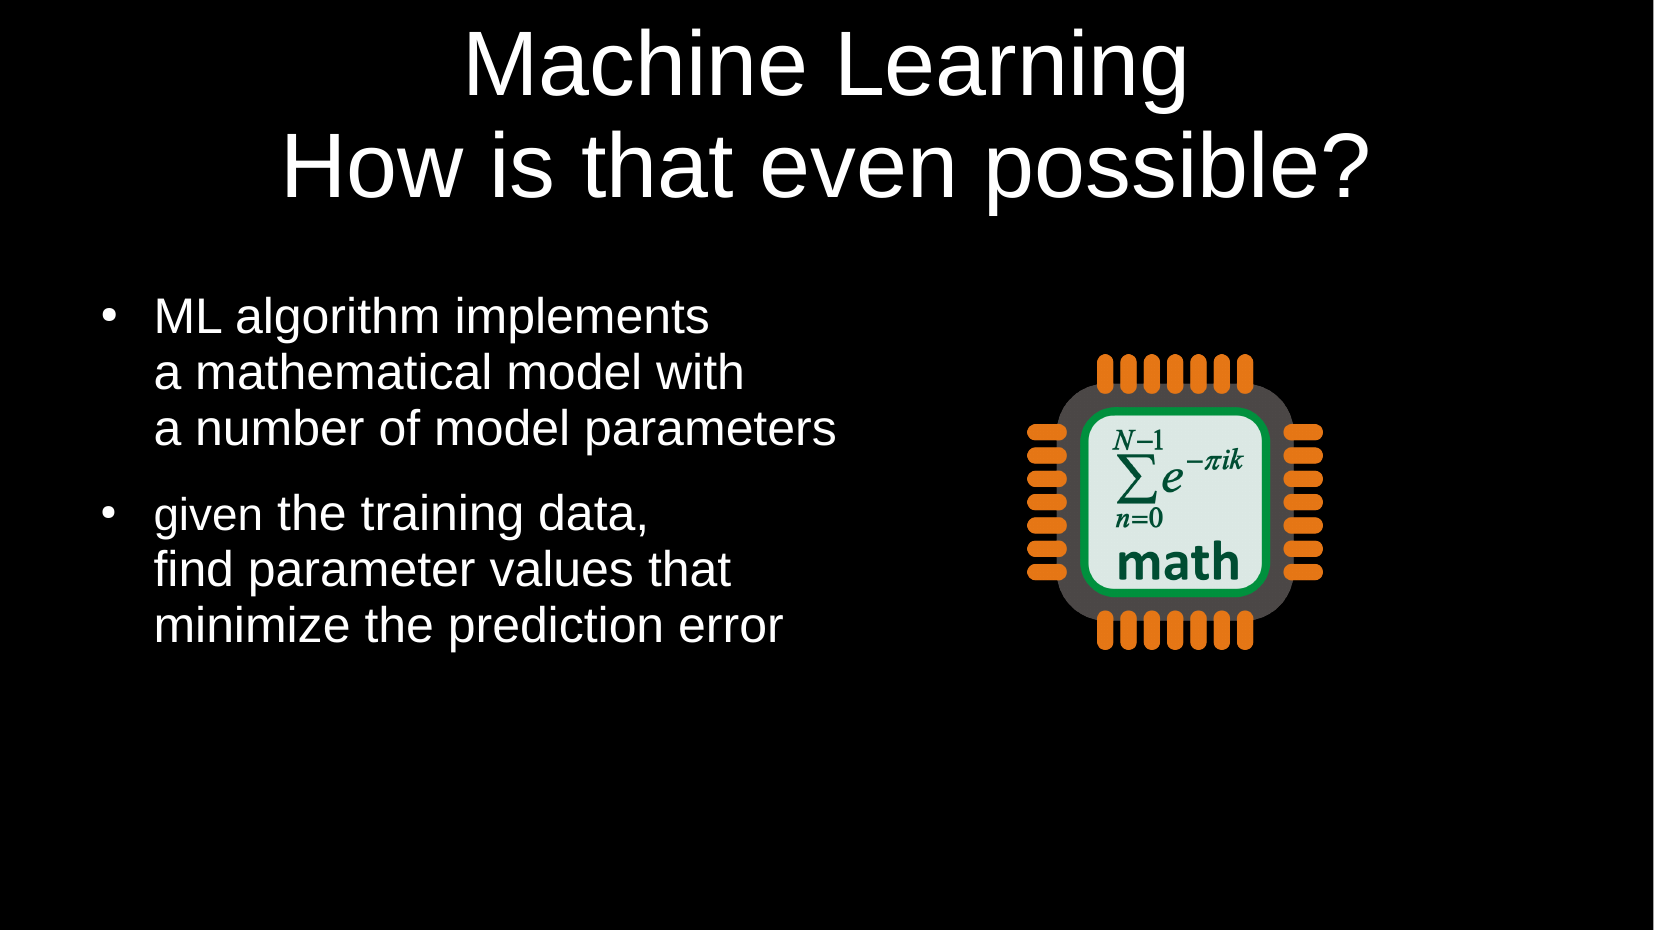

# Machine Learning How is that even possible?
ML algorithm implements
a mathematical model with
a number of model parameters
given the training data,
find parameter values that minimize the prediction error